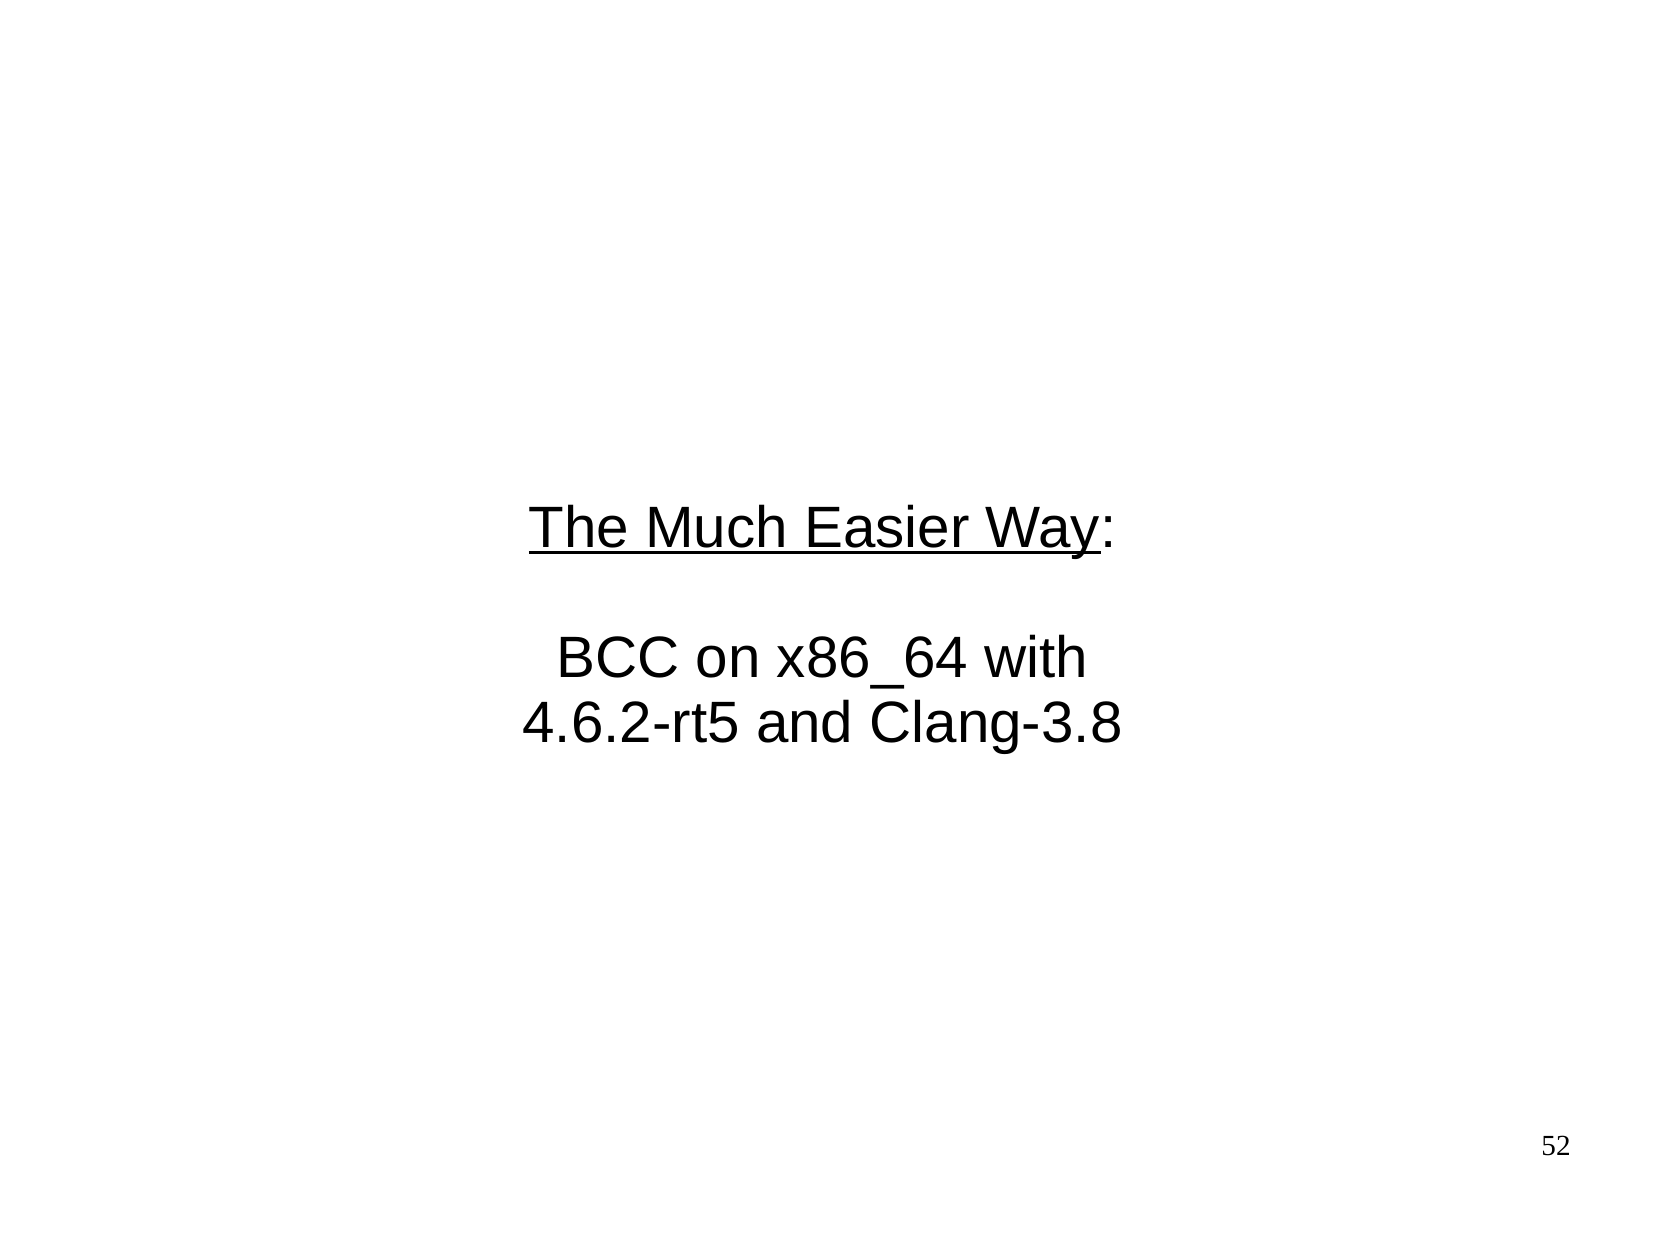

# The Much Easier Way: BCC on x86_64 with 4.6.2-rt5 and Clang-3.8
52